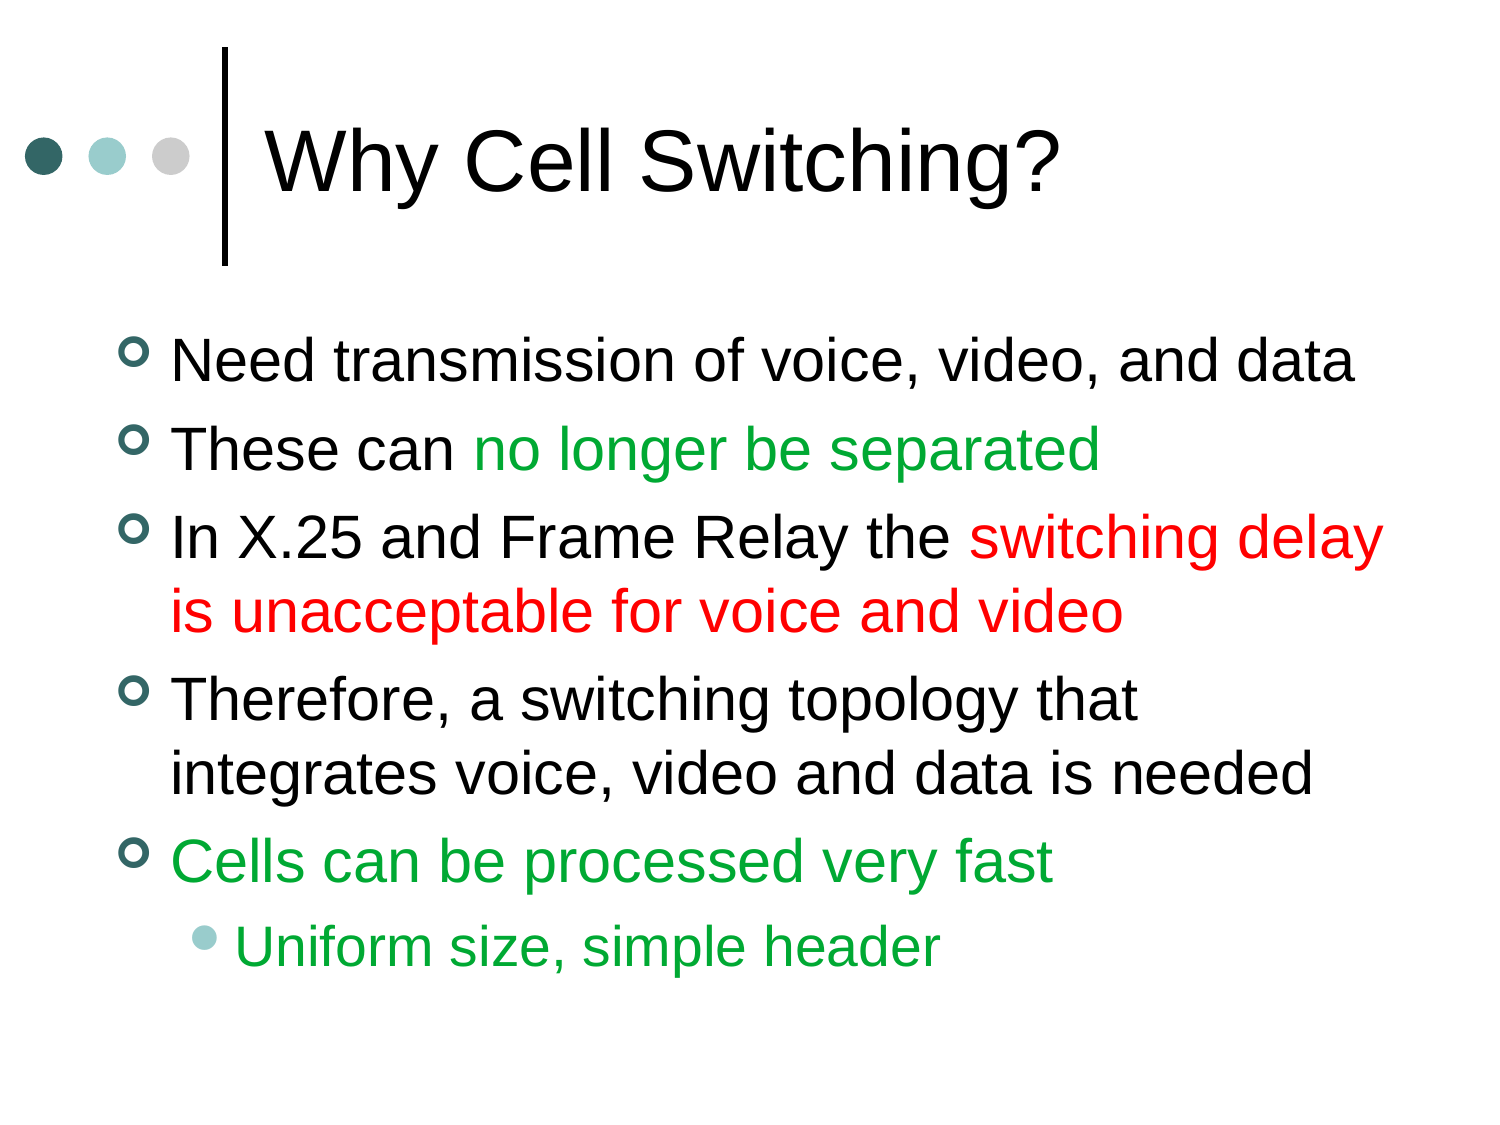

# Why Cell Switching?
Need transmission of voice, video, and data
These can no longer be separated
In X.25 and Frame Relay the switching delay is unacceptable for voice and video
Therefore, a switching topology that integrates voice, video and data is needed
Cells can be processed very fast
Uniform size, simple header